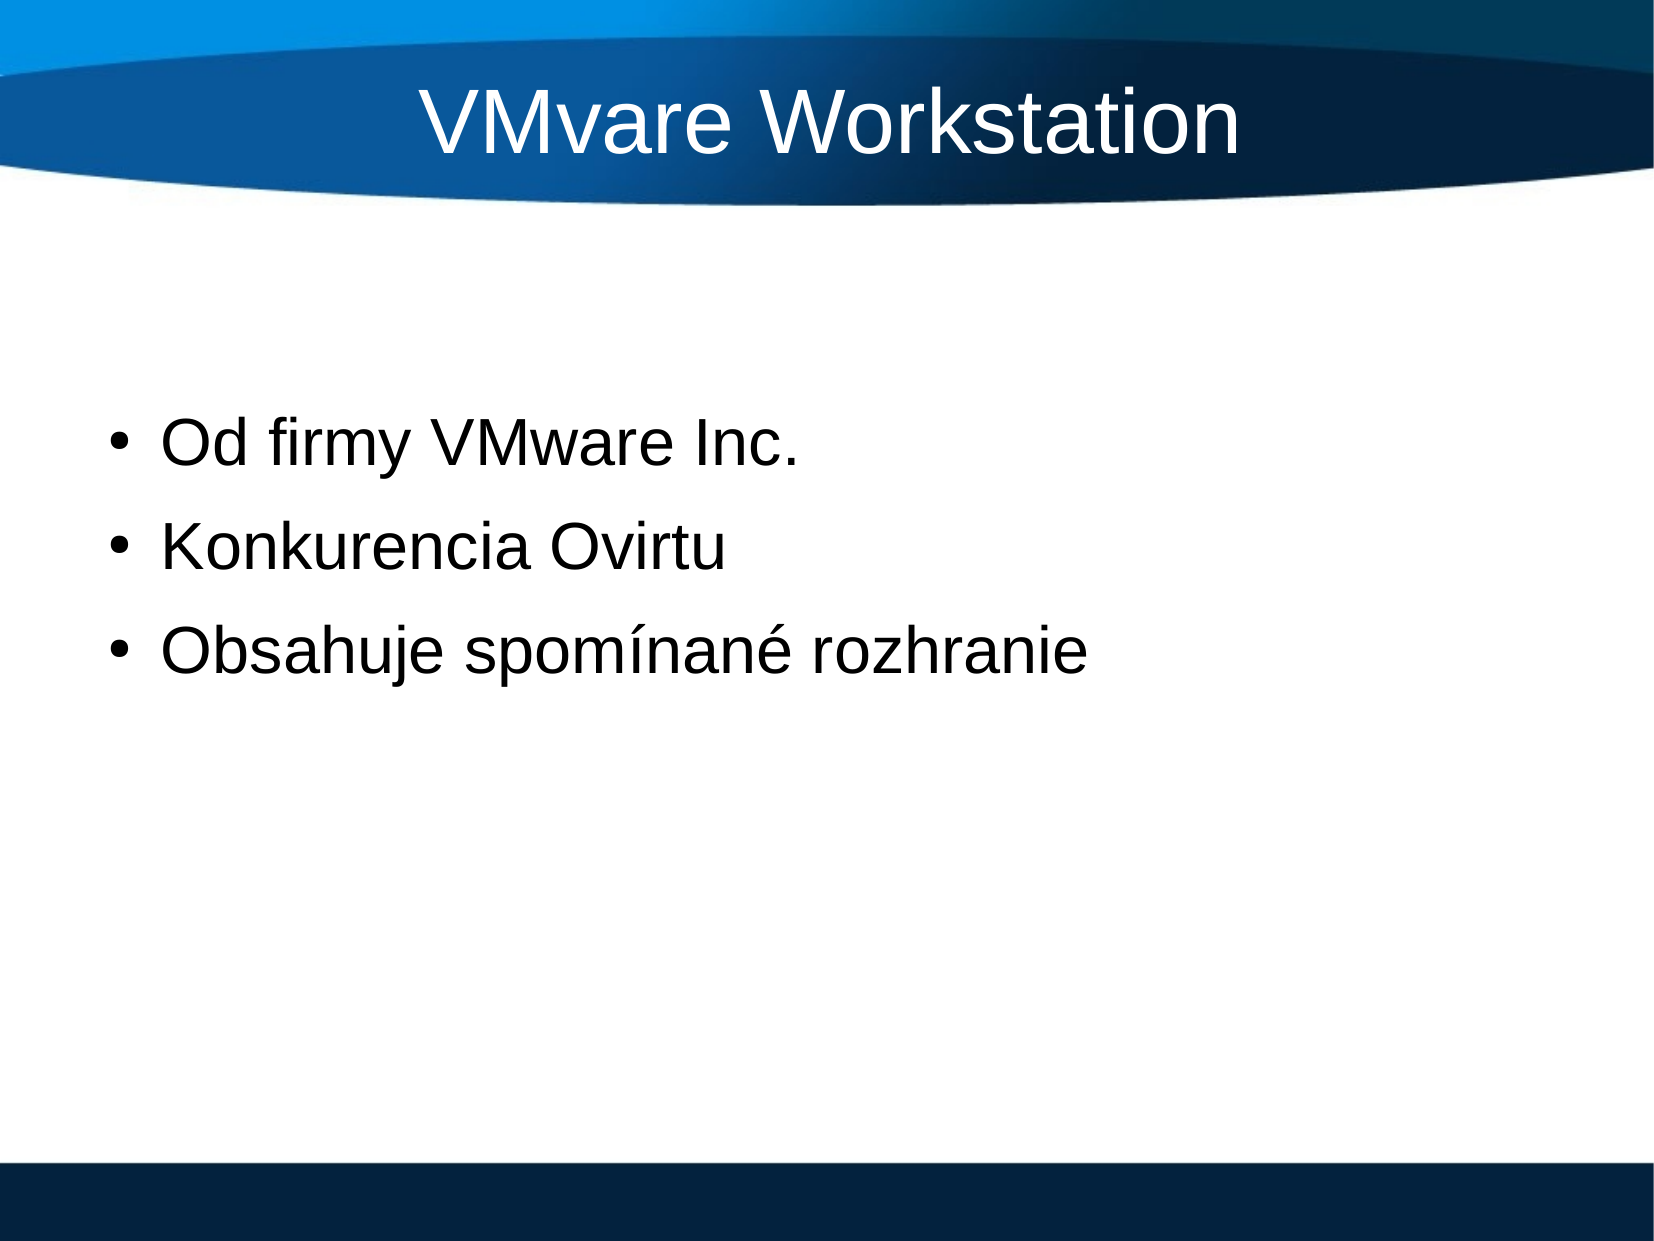

# VMvare Workstation
Od firmy VMware Inc.
Konkurencia Ovirtu
Obsahuje spomínané rozhranie